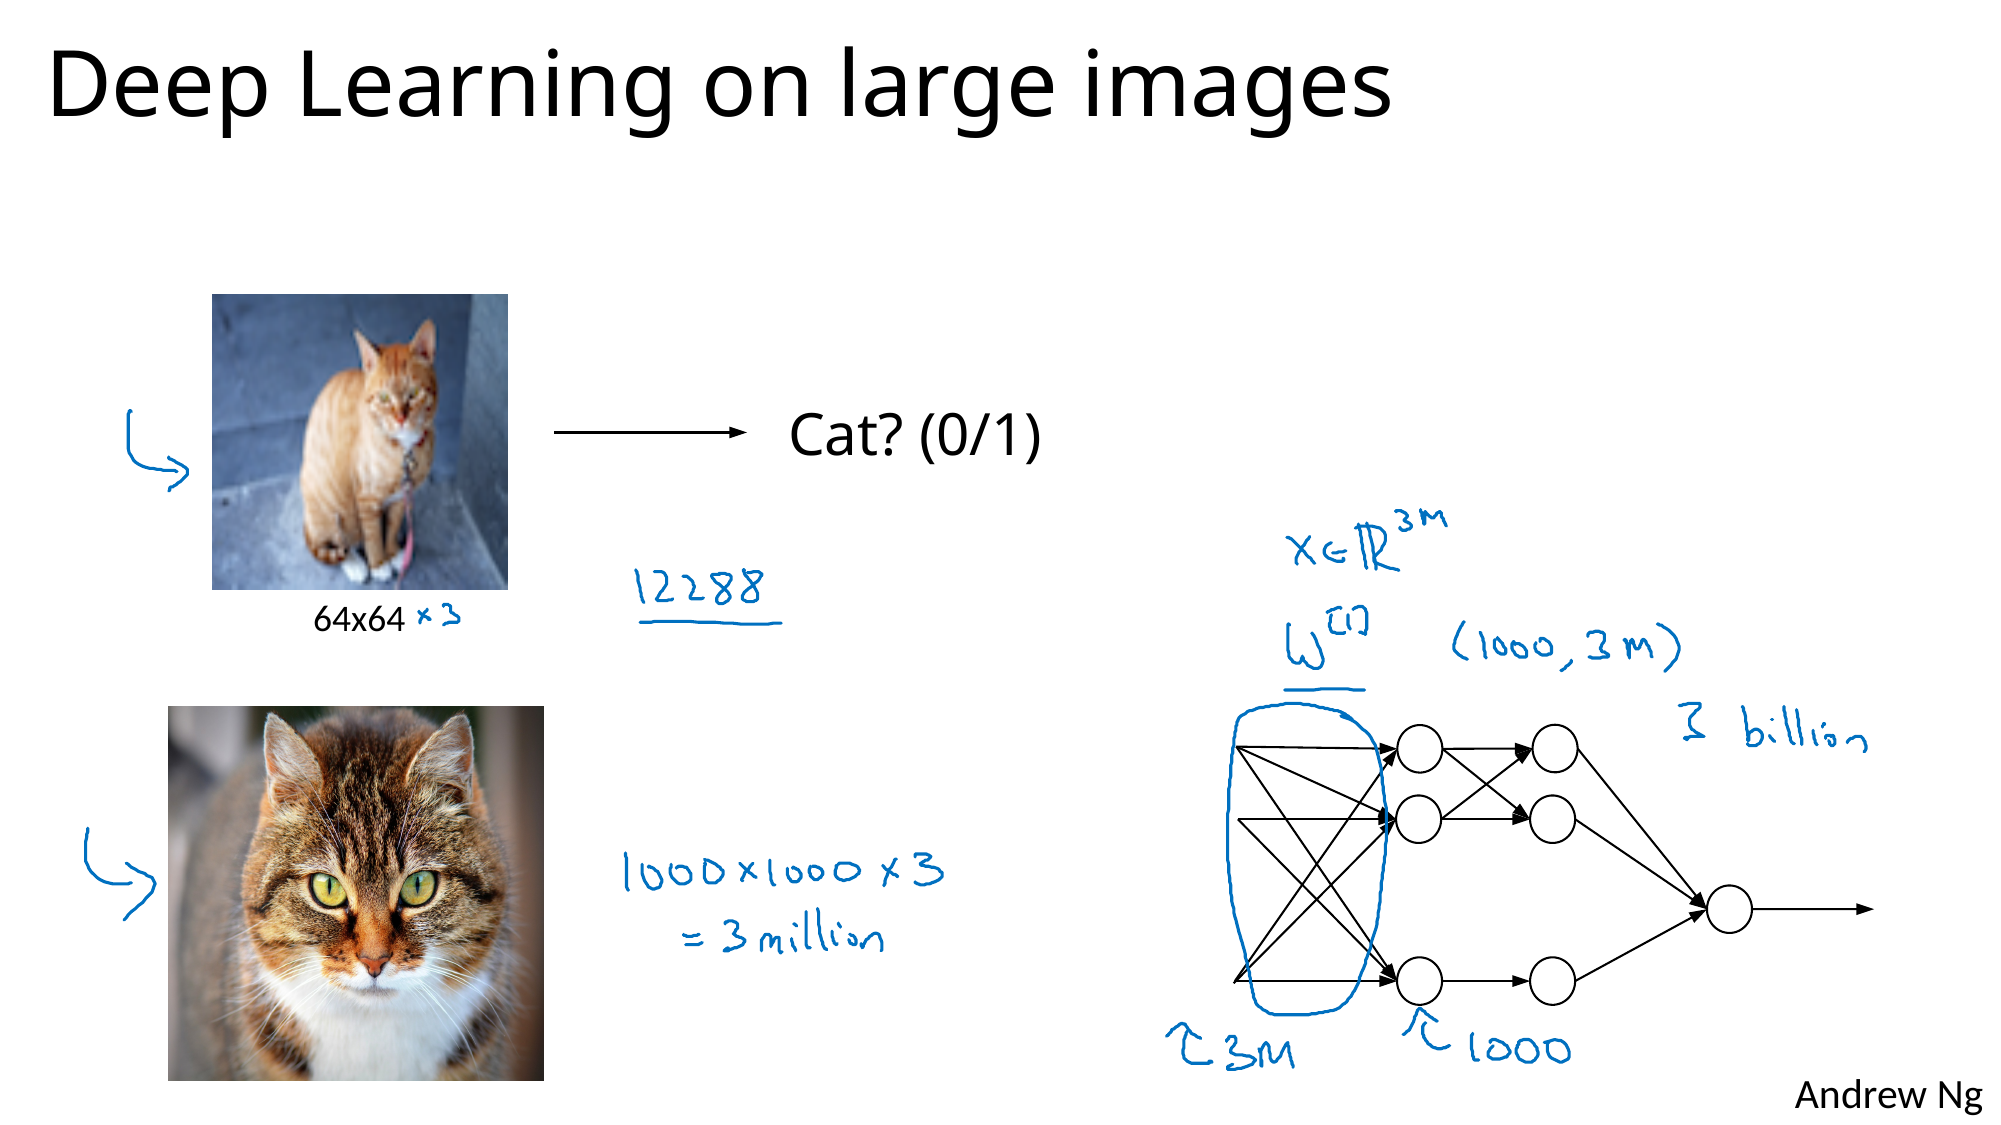

# Deep Learning on large images
Cat? (0/1)
64x64